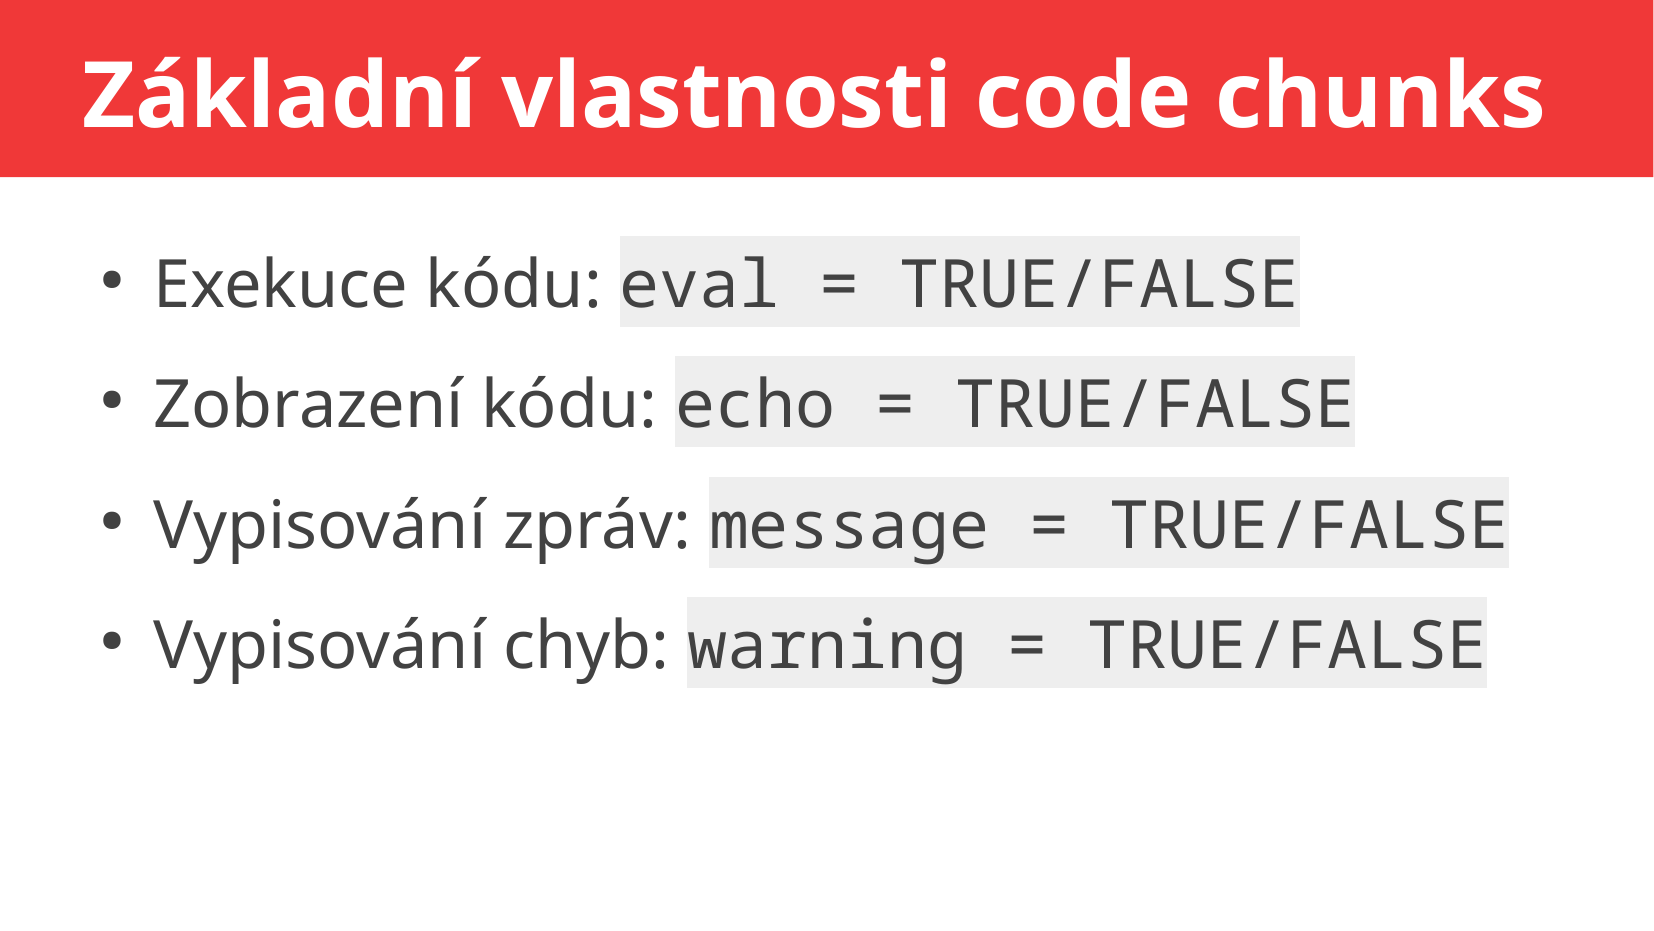

# Základní vlastnosti code chunks
Exekuce kódu: eval = TRUE/FALSE
Zobrazení kódu: echo = TRUE/FALSE
Vypisování zpráv: message = TRUE/FALSE
Vypisování chyb: warning = TRUE/FALSE